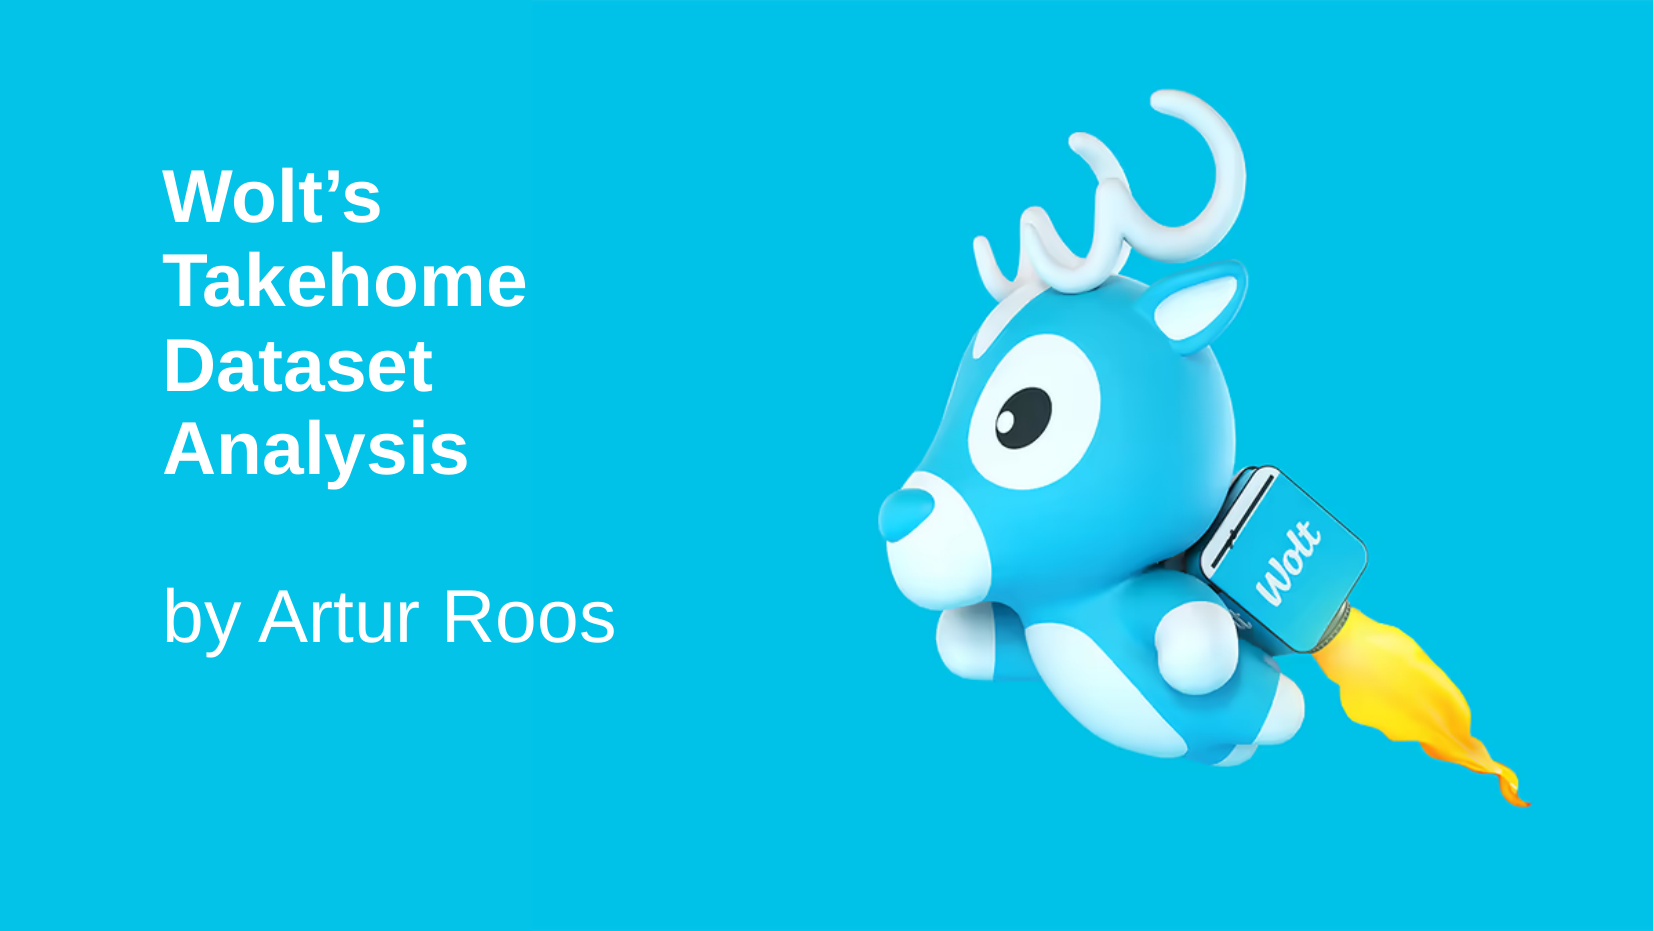

Wolt’s
Takehome
Dataset
Analysis
by Artur Roos